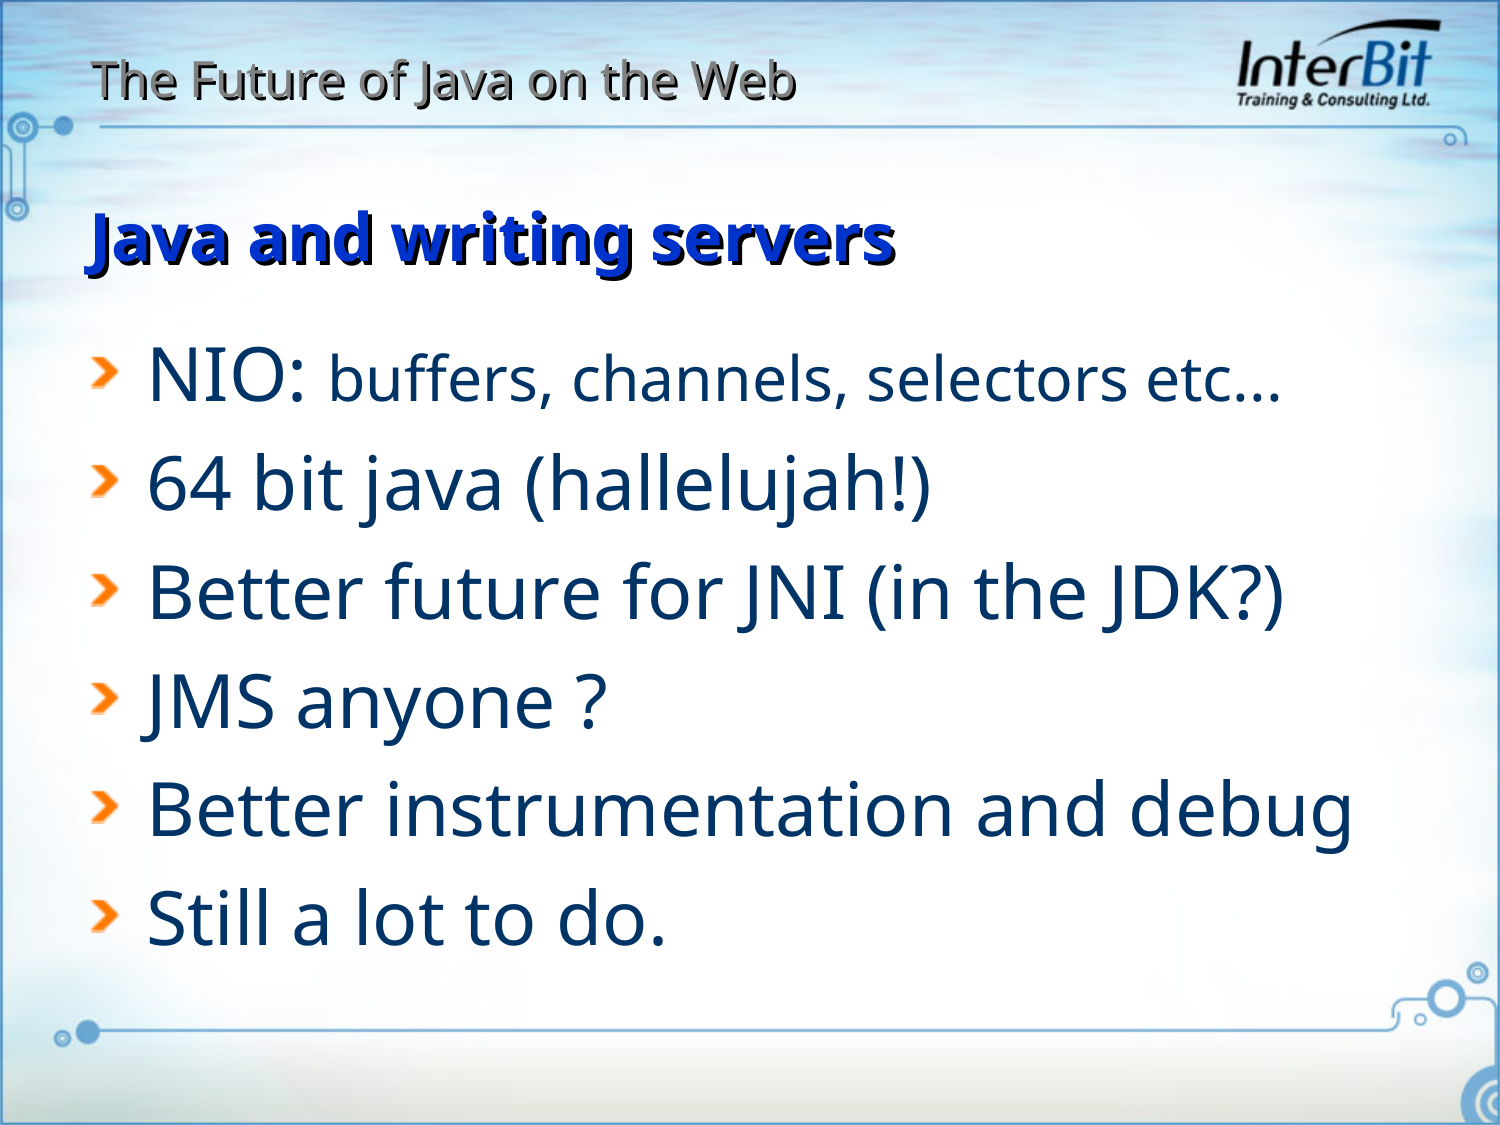

# The Future of Java on the Web
Java and writing servers
 NIO: buffers, channels, selectors etc...
 64 bit java (hallelujah!)
 Better future for JNI (in the JDK?)
 JMS anyone ?
 Better instrumentation and debug
 Still a lot to do.